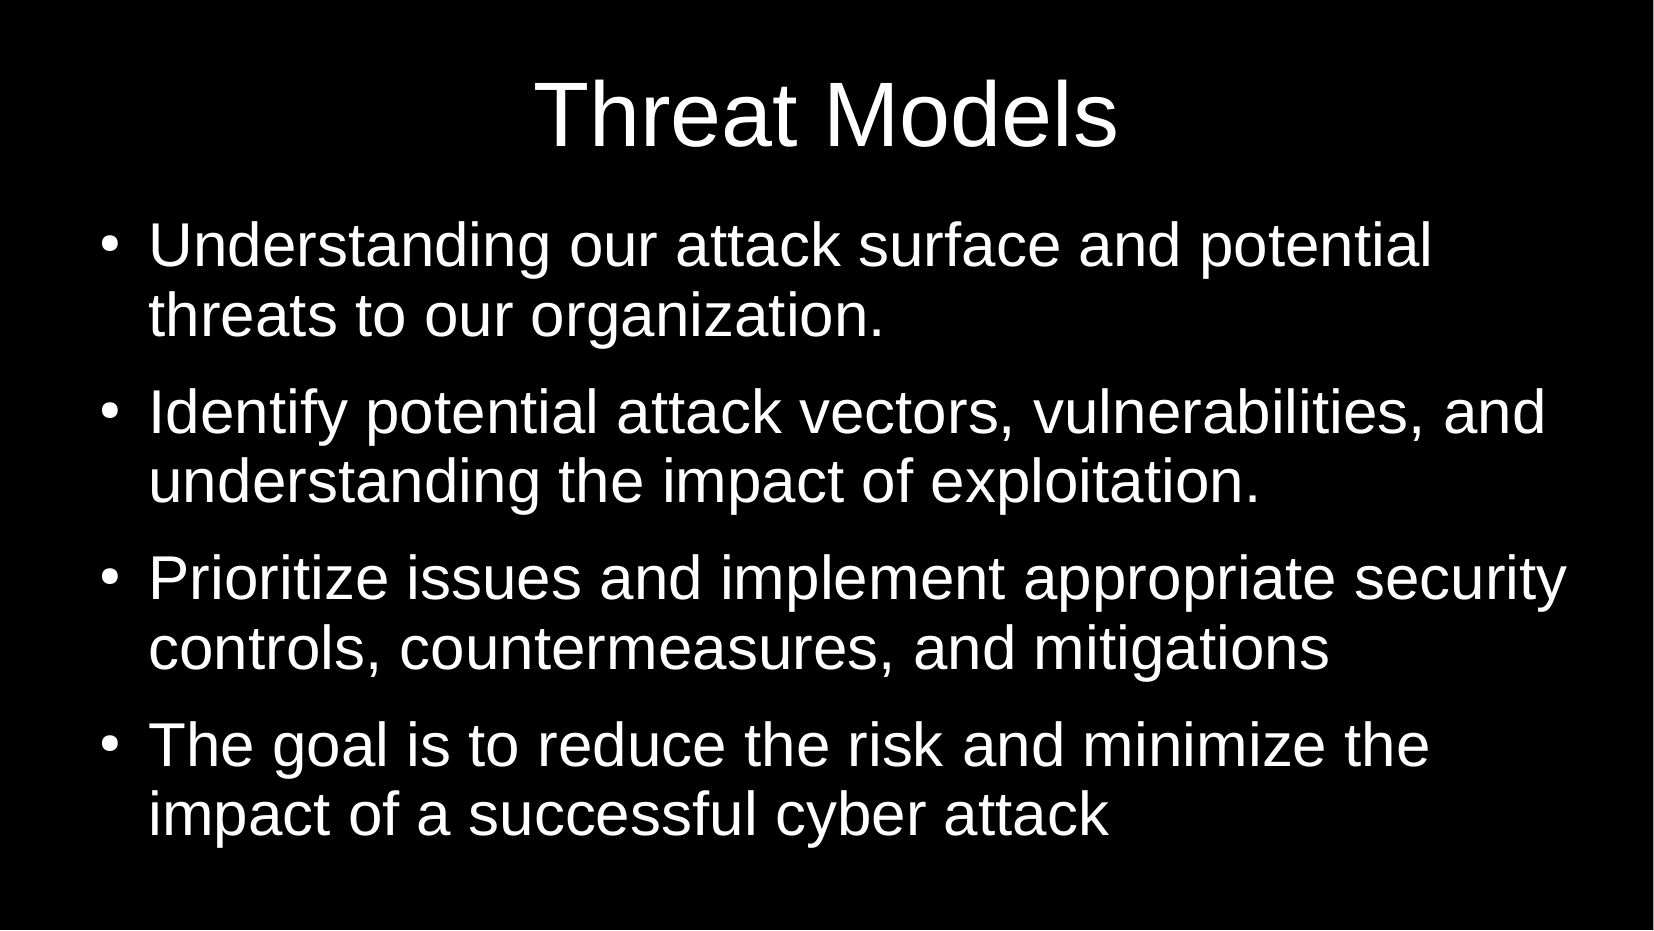

# Threat Models
Understanding our attack surface and potential threats to our organization.
Identify potential attack vectors, vulnerabilities, and understanding the impact of exploitation.
Prioritize issues and implement appropriate security controls, countermeasures, and mitigations
The goal is to reduce the risk and minimize the impact of a successful cyber attack